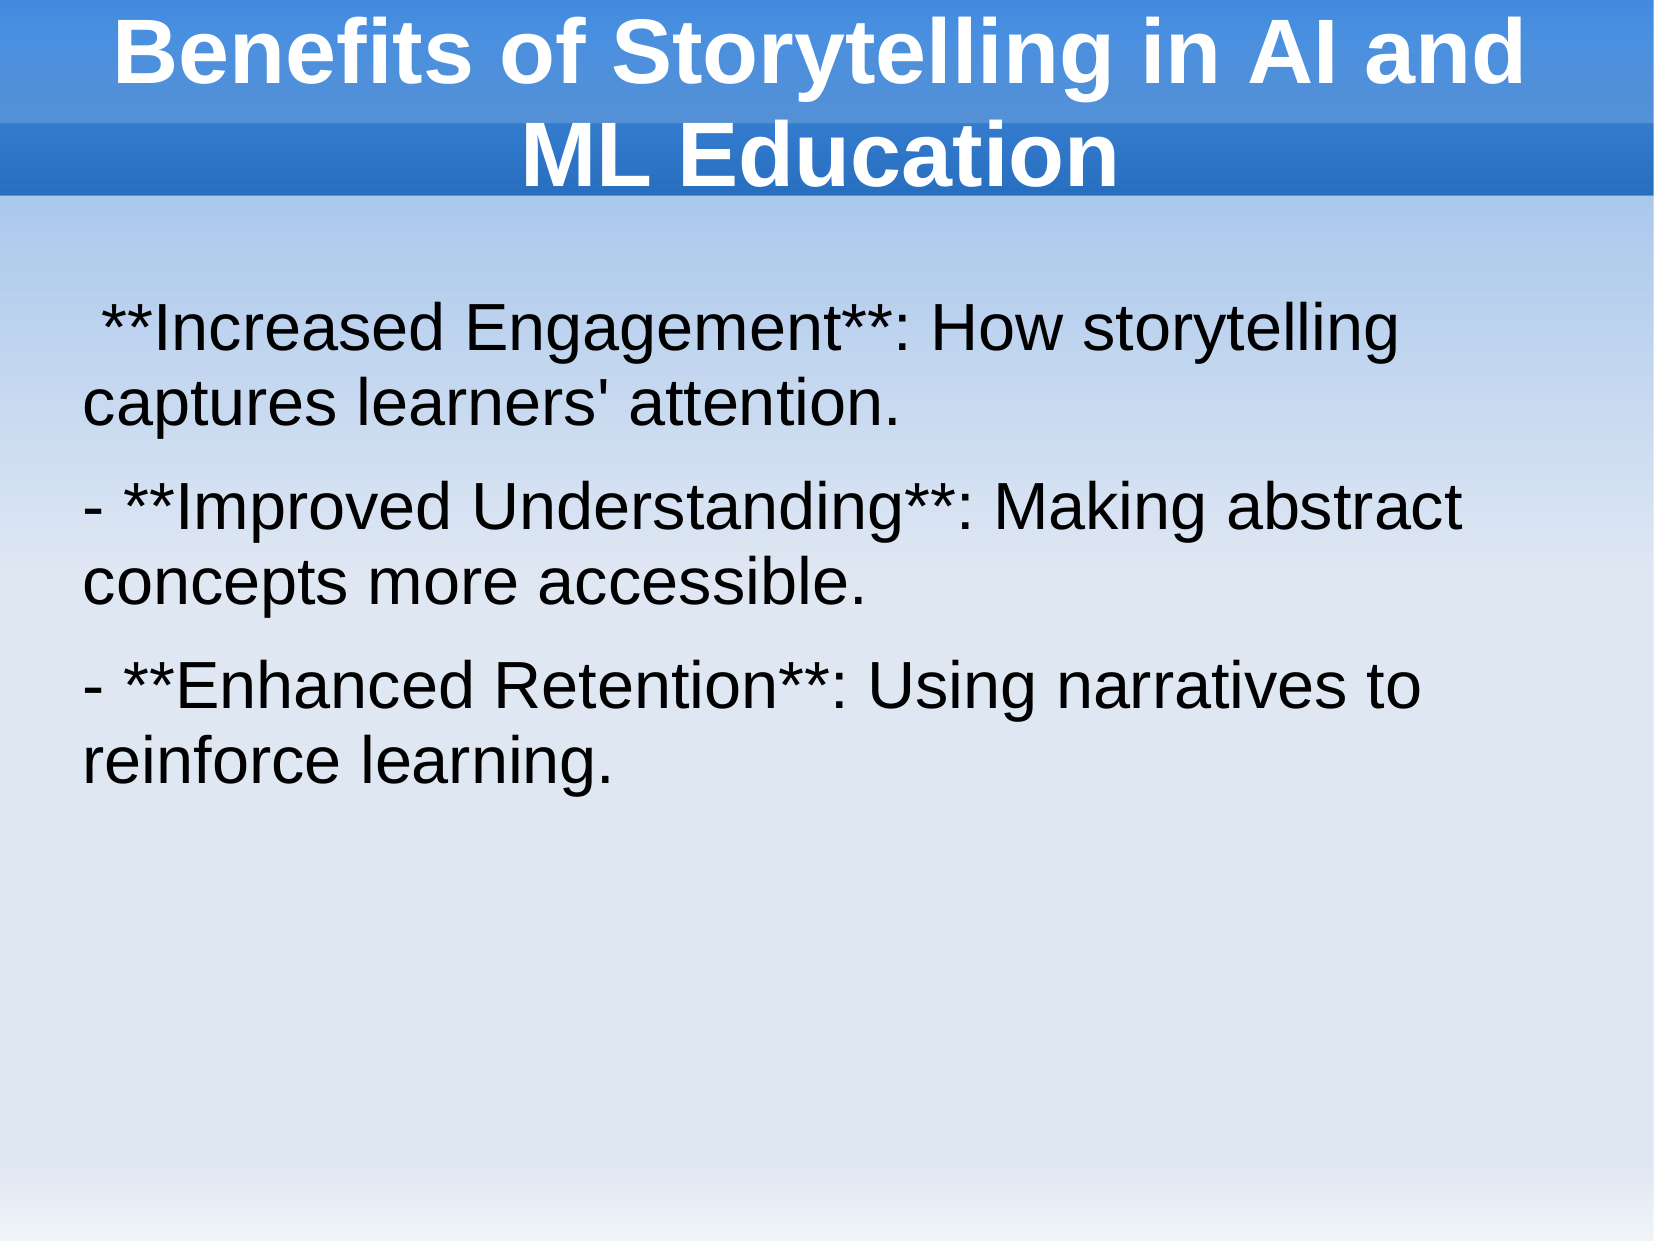

# Benefits of Storytelling in AI and ML Education
 **Increased Engagement**: How storytelling captures learners' attention.
- **Improved Understanding**: Making abstract concepts more accessible.
- **Enhanced Retention**: Using narratives to reinforce learning.